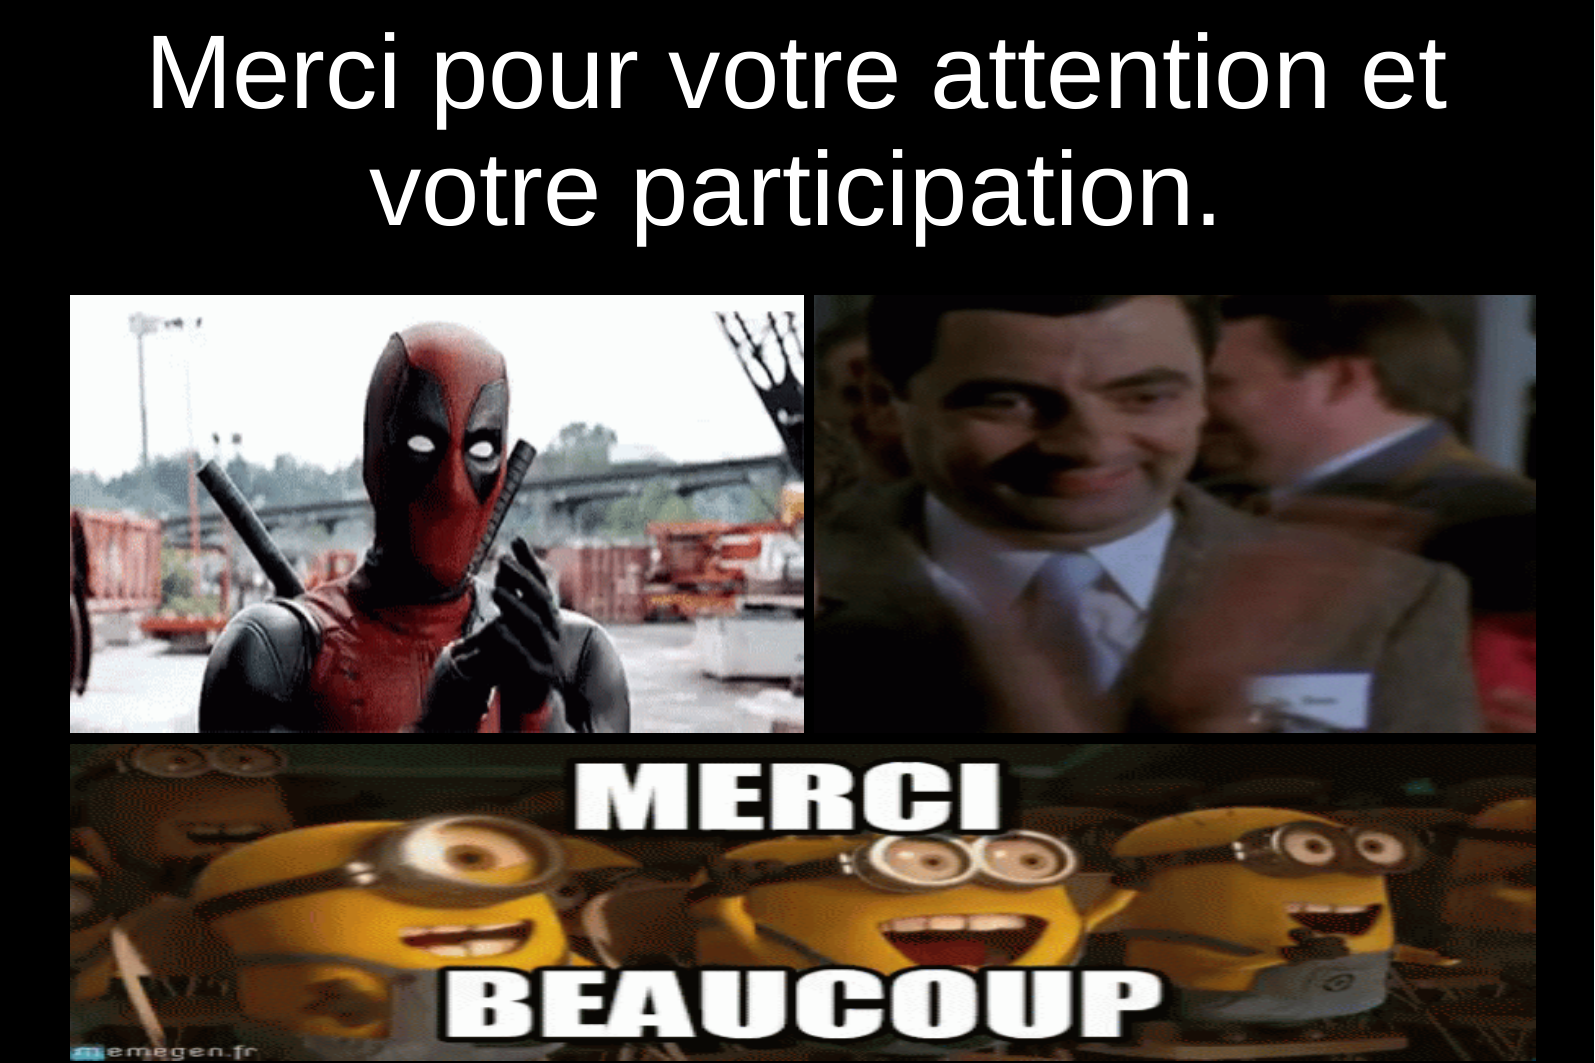

# Merci pour votre attention et votre participation.